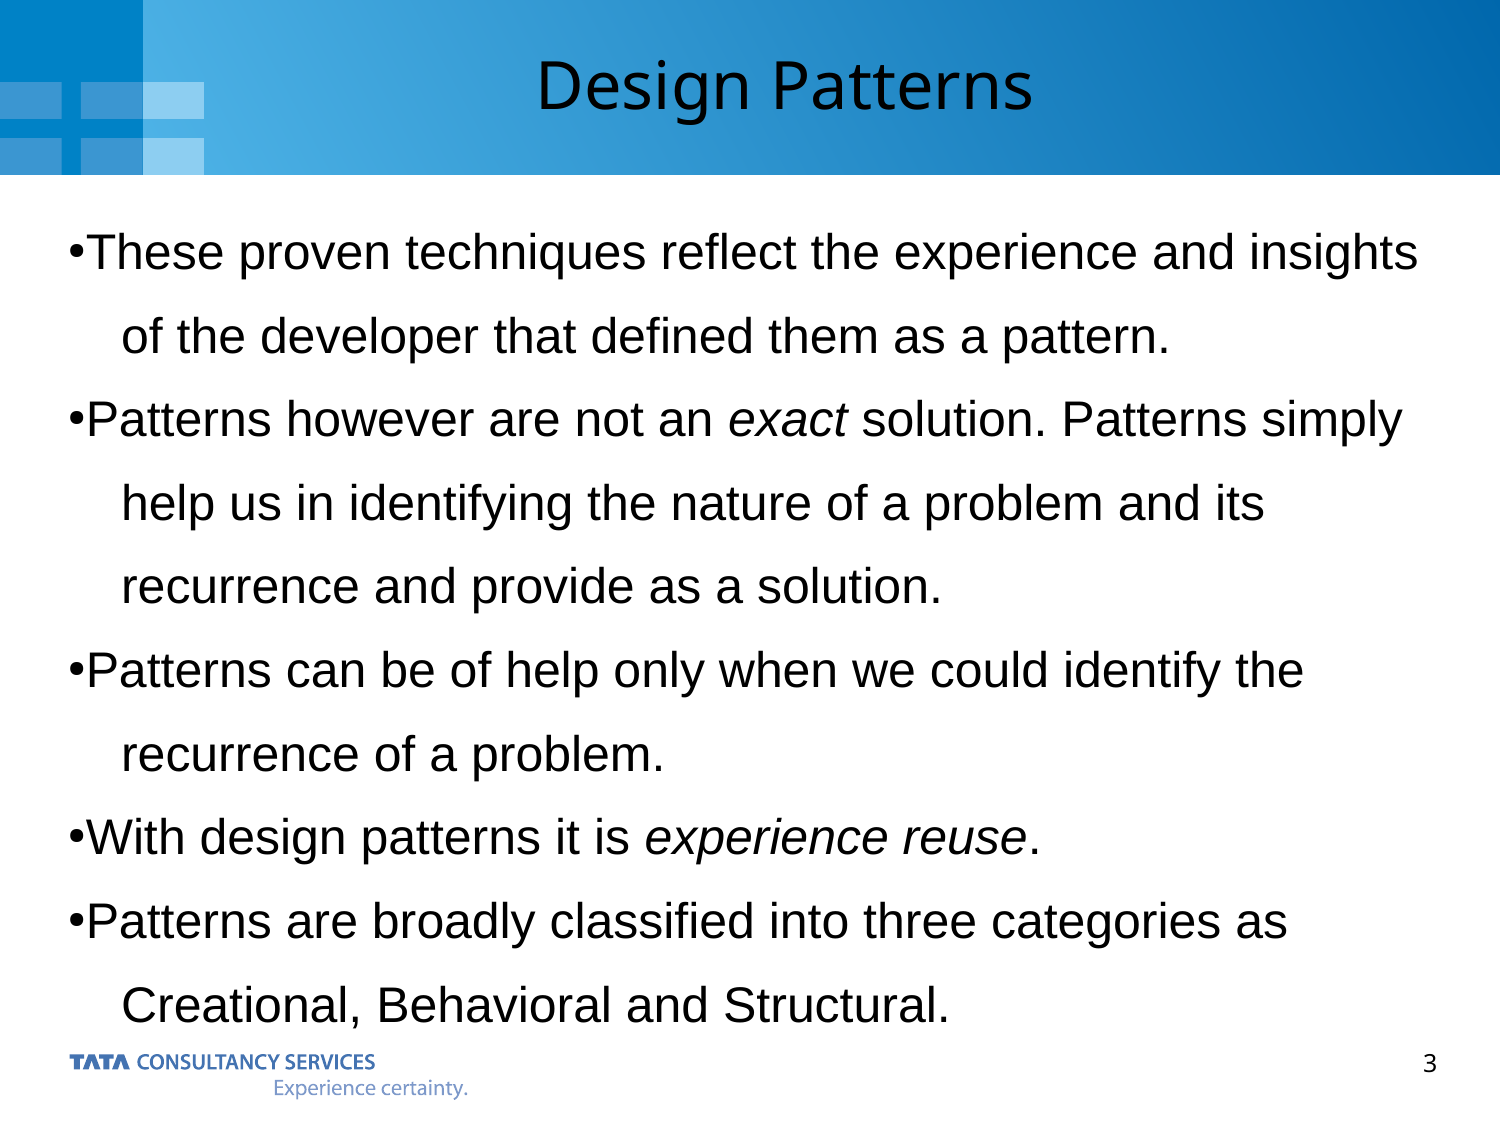

Design Patterns
These proven techniques reflect the experience and insights of the developer that defined them as a pattern.
Patterns however are not an exact solution. Patterns simply help us in identifying the nature of a problem and its recurrence and provide as a solution.
Patterns can be of help only when we could identify the recurrence of a problem.
With design patterns it is experience reuse.
Patterns are broadly classified into three categories as Creational, Behavioral and Structural.